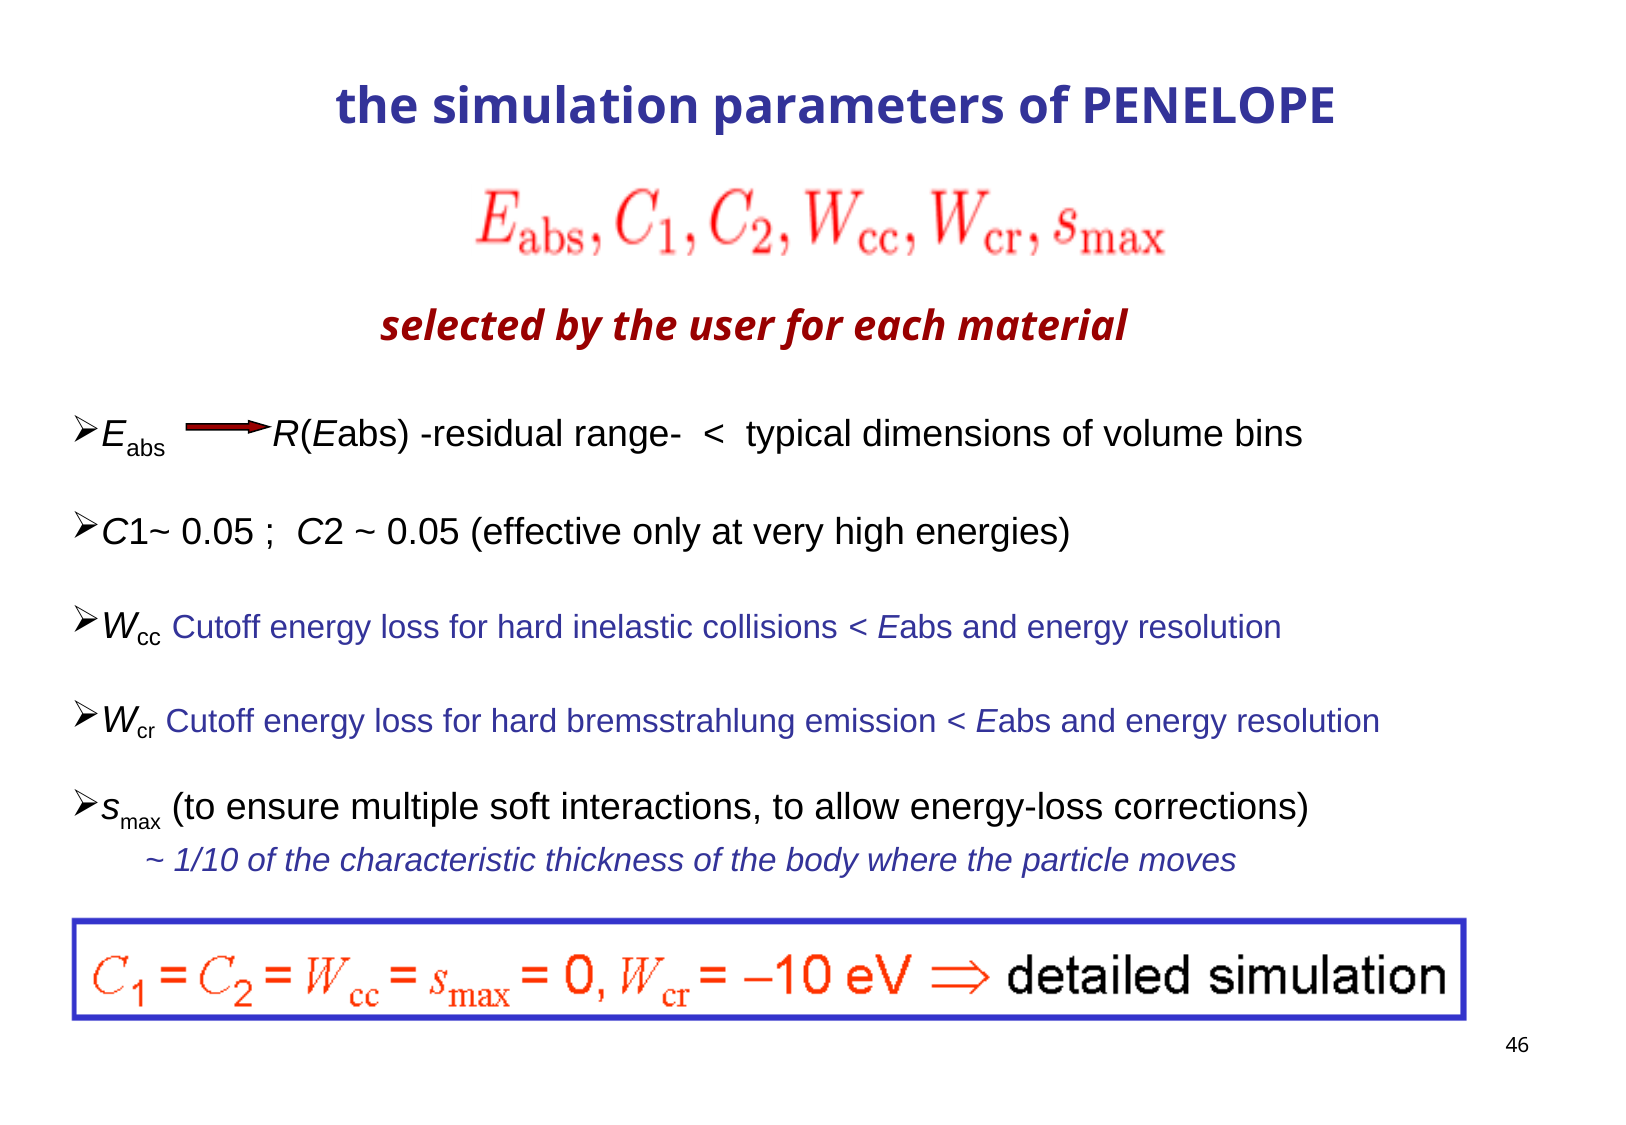

the simulation parameters of PENELOPE
selected by the user for each material
Eabs R(Eabs) -residual range- < typical dimensions of volume bins
C1~ 0.05 ; C2 ~ 0.05 (effective only at very high energies)
Wcc Cutoff energy loss for hard inelastic collisions < Eabs and energy resolution
Wcr Cutoff energy loss for hard bremsstrahlung emission < Eabs and energy resolution
smax (to ensure multiple soft interactions, to allow energy-loss corrections)
 	~ 1/10 of the characteristic thickness of the body where the particle moves
46